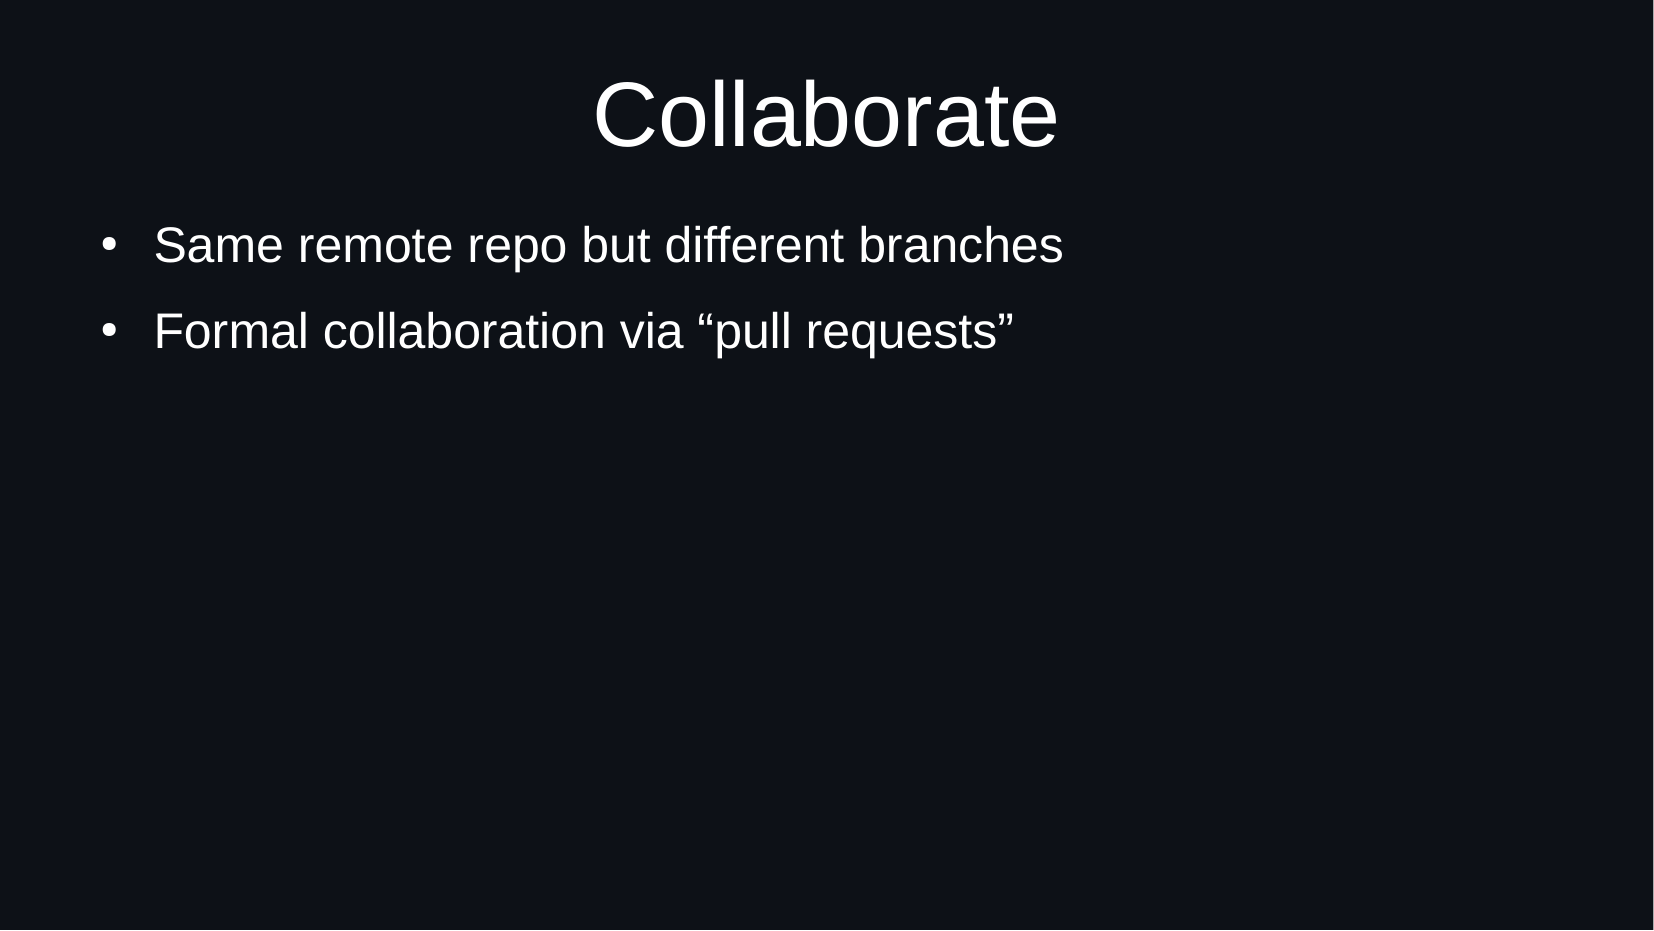

# Collaborate
Same remote repo but different branches
Formal collaboration via “pull requests”